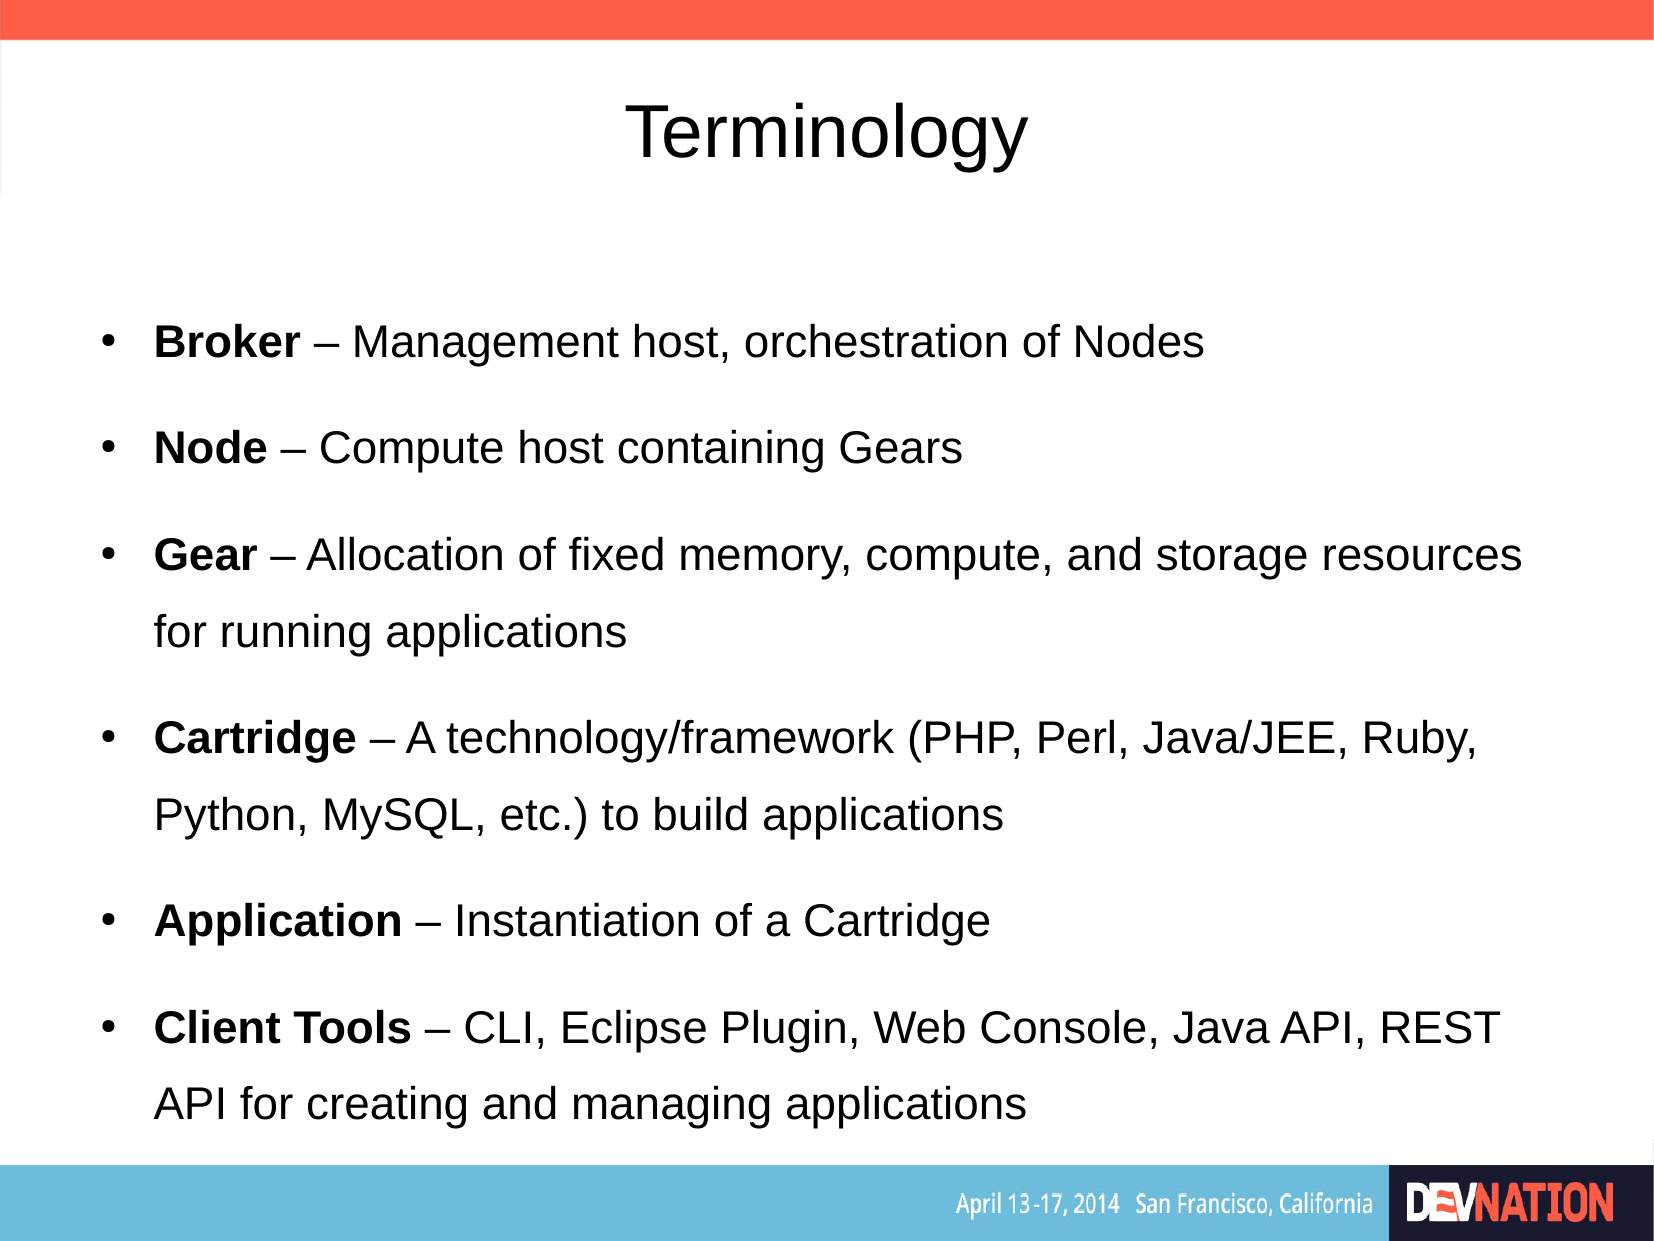

# Terminology
Broker – Management host, orchestration of Nodes
Node – Compute host containing Gears
Gear – Allocation of fixed memory, compute, and storage resources for running applications
Cartridge – A technology/framework (PHP, Perl, Java/JEE, Ruby, Python, MySQL, etc.) to build applications
Application – Instantiation of a Cartridge
Client Tools – CLI, Eclipse Plugin, Web Console, Java API, REST API for creating and managing applications